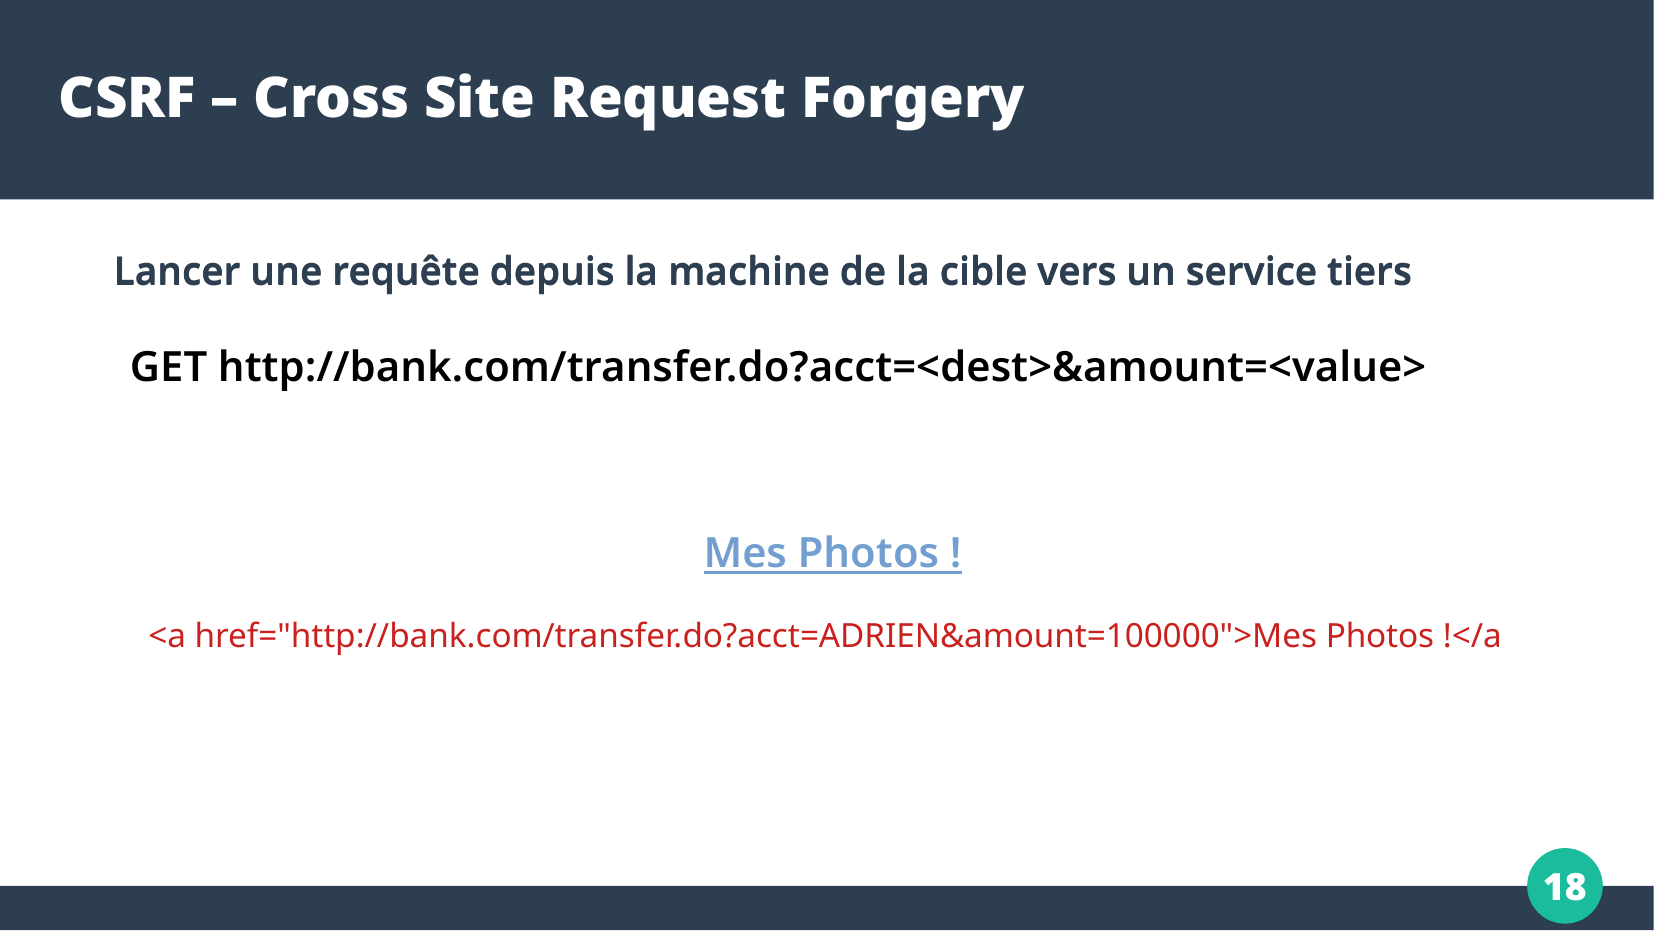

# CSRF – Cross Site Request Forgery
Lancer une requête depuis la machine de la cible vers un service tiers
Lancer une requête depuis la machine de la cible vers un service tiers
GET http://bank.com/transfer.do?acct=<dest>&amount=<value>
Mes Photos !
<a href="http://bank.com/transfer.do?acct=ADRIEN&amount=100000">Mes Photos !</a